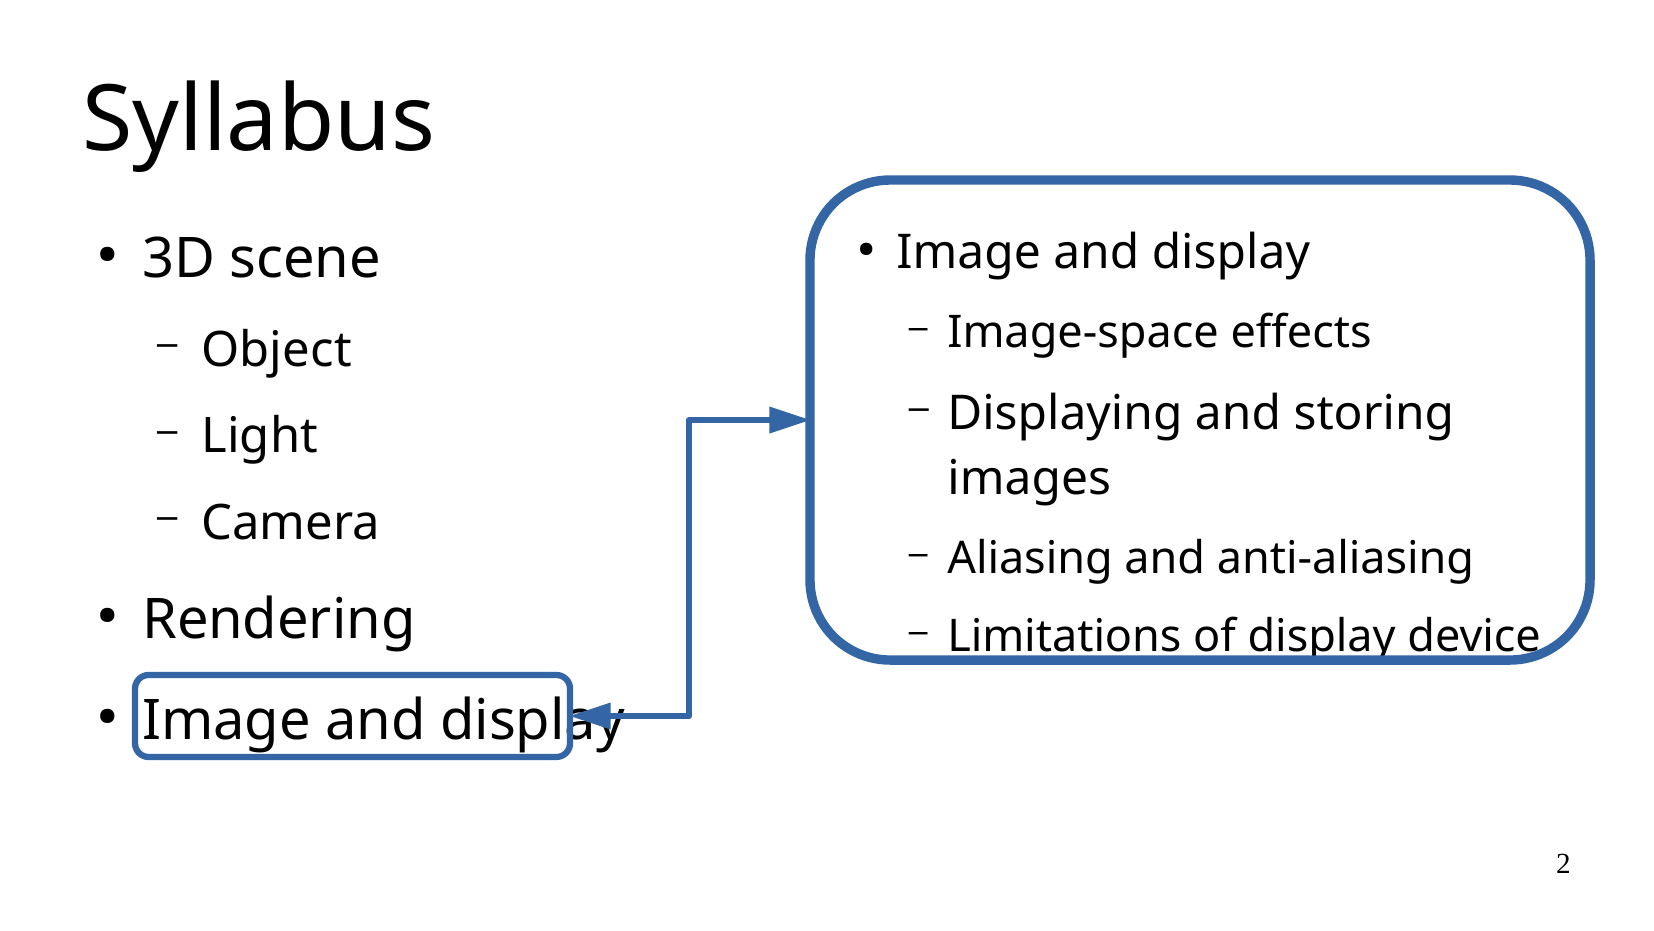

# Syllabus
3D scene
Object
Light
Camera
Rendering
Image and display
Image and display
Image-space effects
Displaying and storing images
Aliasing and anti-aliasing
Limitations of display device
2